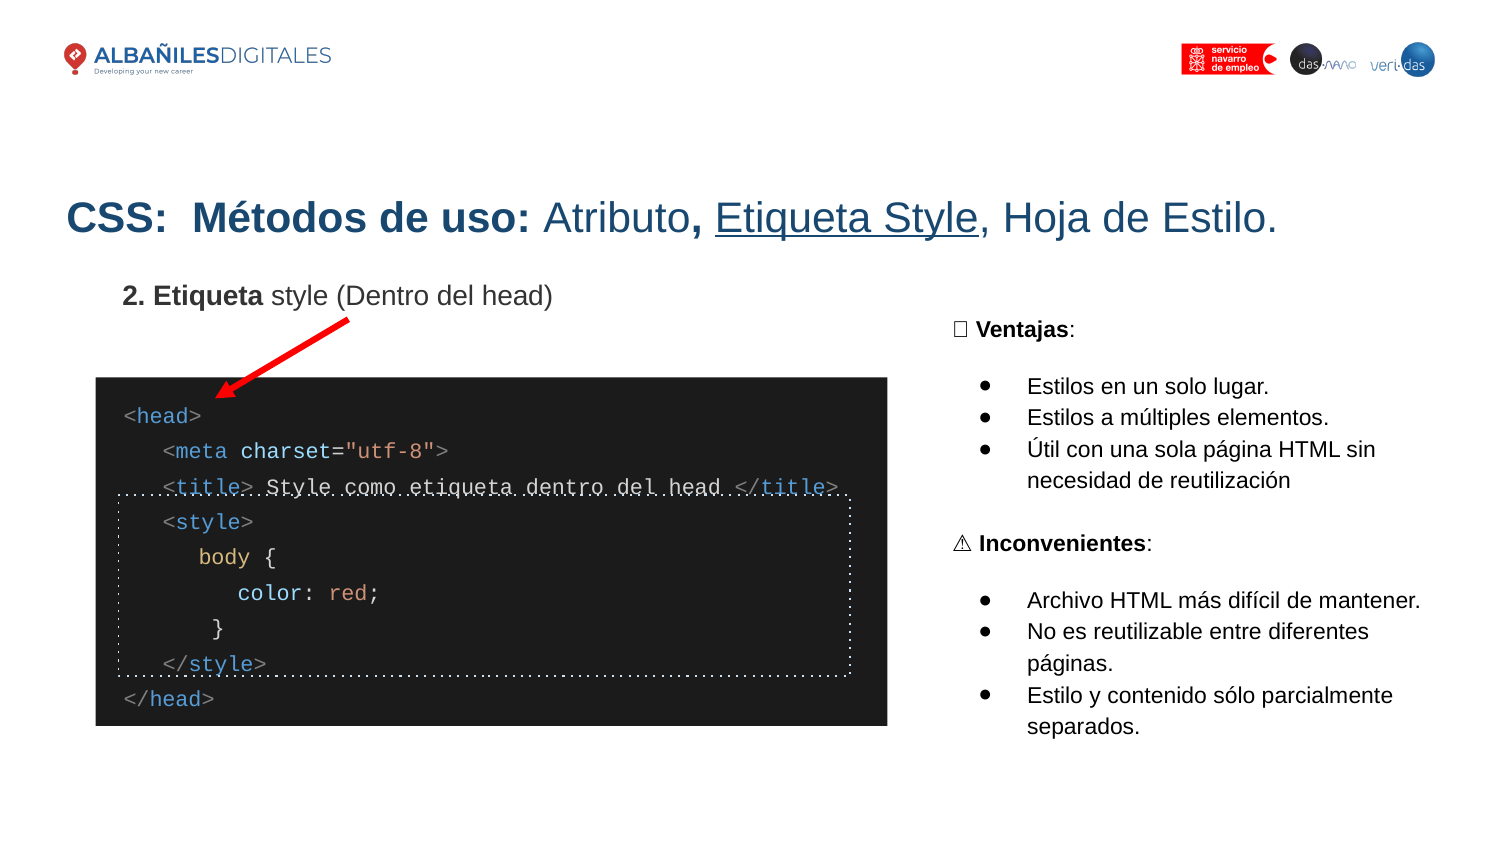

CSS: Métodos de uso: Atributo, Etiqueta Style, Hoja de Estilo.
2. Etiqueta style (Dentro del head)
✅ Ventajas:
Estilos en un solo lugar.
Estilos a múltiples elementos.
Útil con una sola página HTML sin necesidad de reutilización
⚠️ Inconvenientes:
Archivo HTML más difícil de mantener.
No es reutilizable entre diferentes páginas.
Estilo y contenido sólo parcialmente separados.
 <head>
 <meta charset="utf-8">
 <title> Style como etiqueta dentro del head </title>
 <style>
 	 body {
 	 color: red;
 	 }
 </style>
 </head>